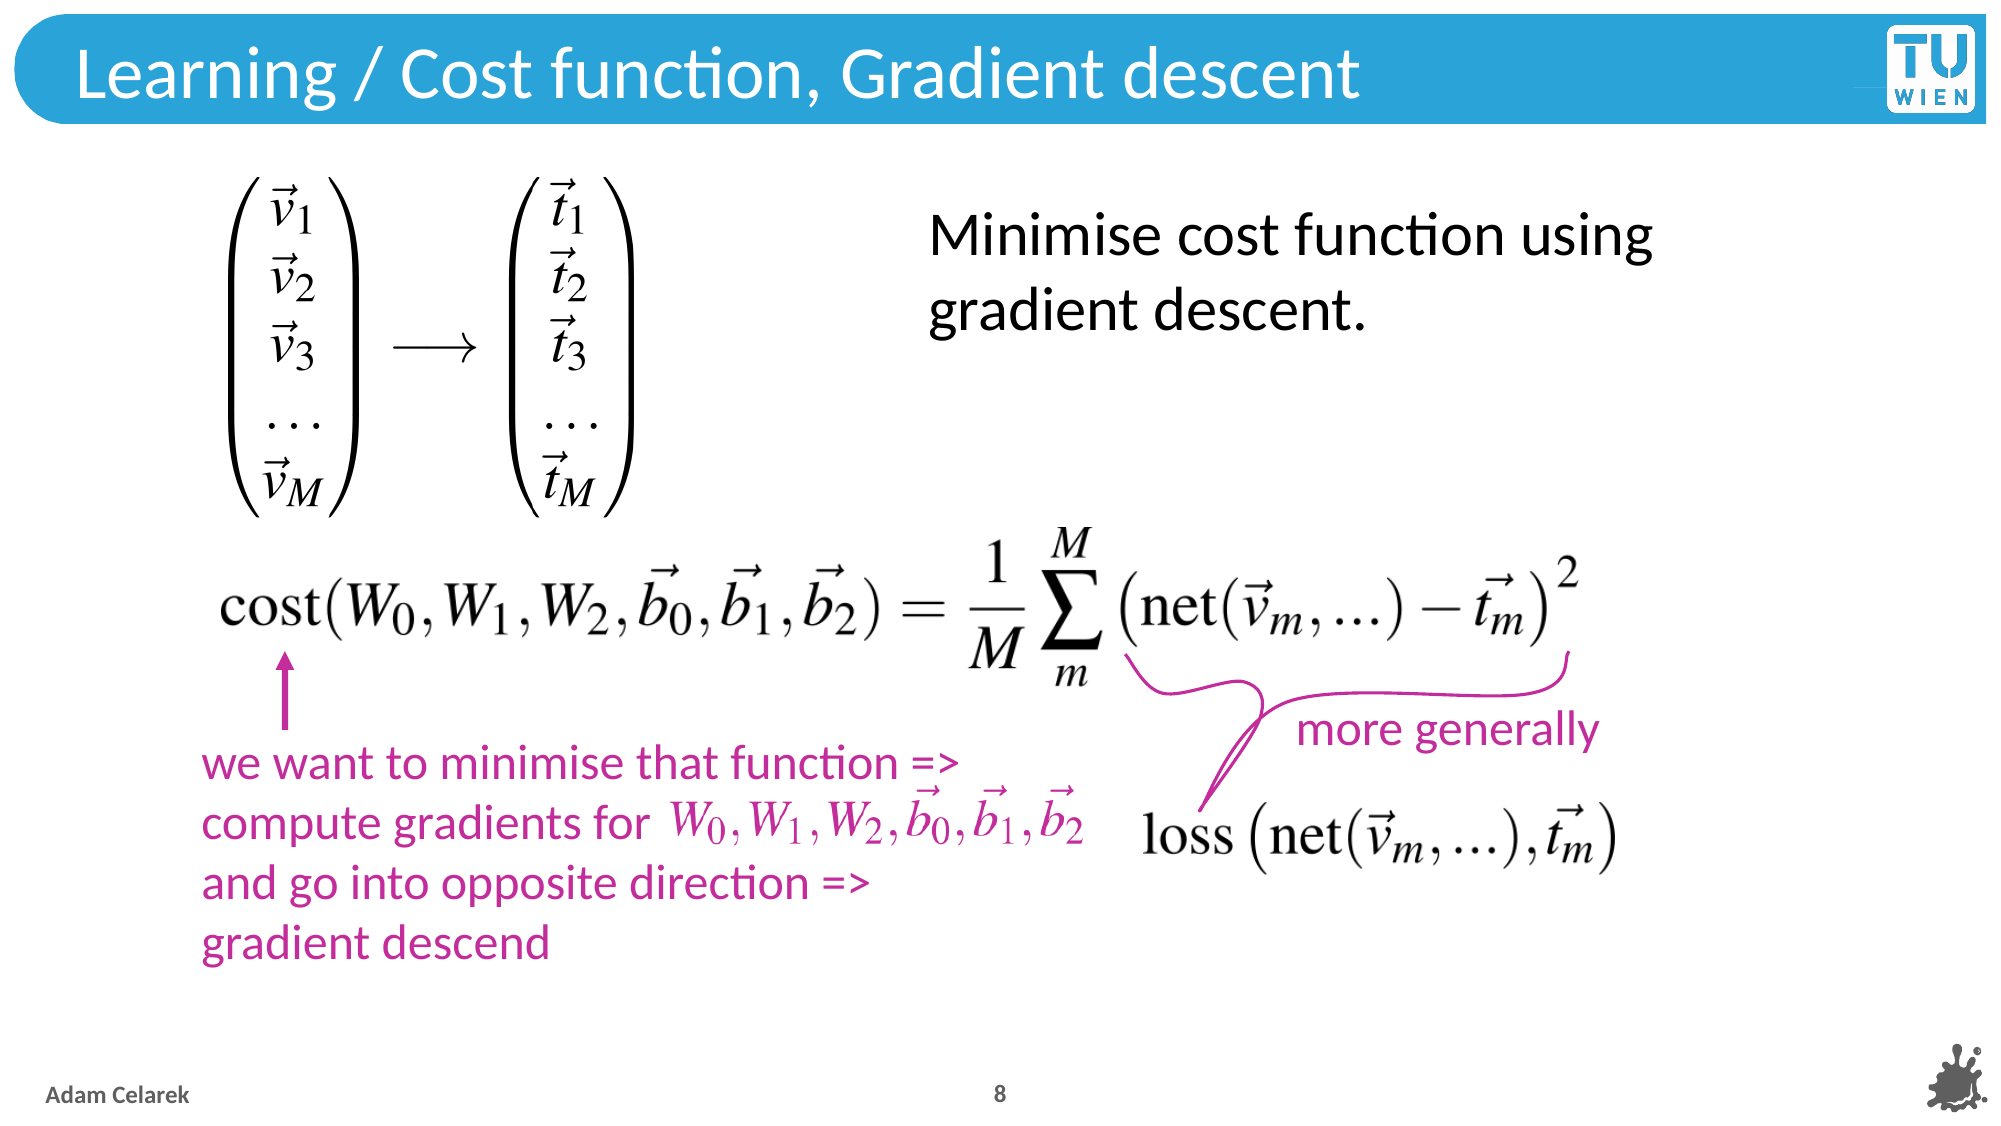

# Learning / Cost function, Gradient descent
Minimise cost function using gradient descent.
more generally
we want to minimise that function => compute gradients for
and go into opposite direction => gradient descend
Adam Celarek